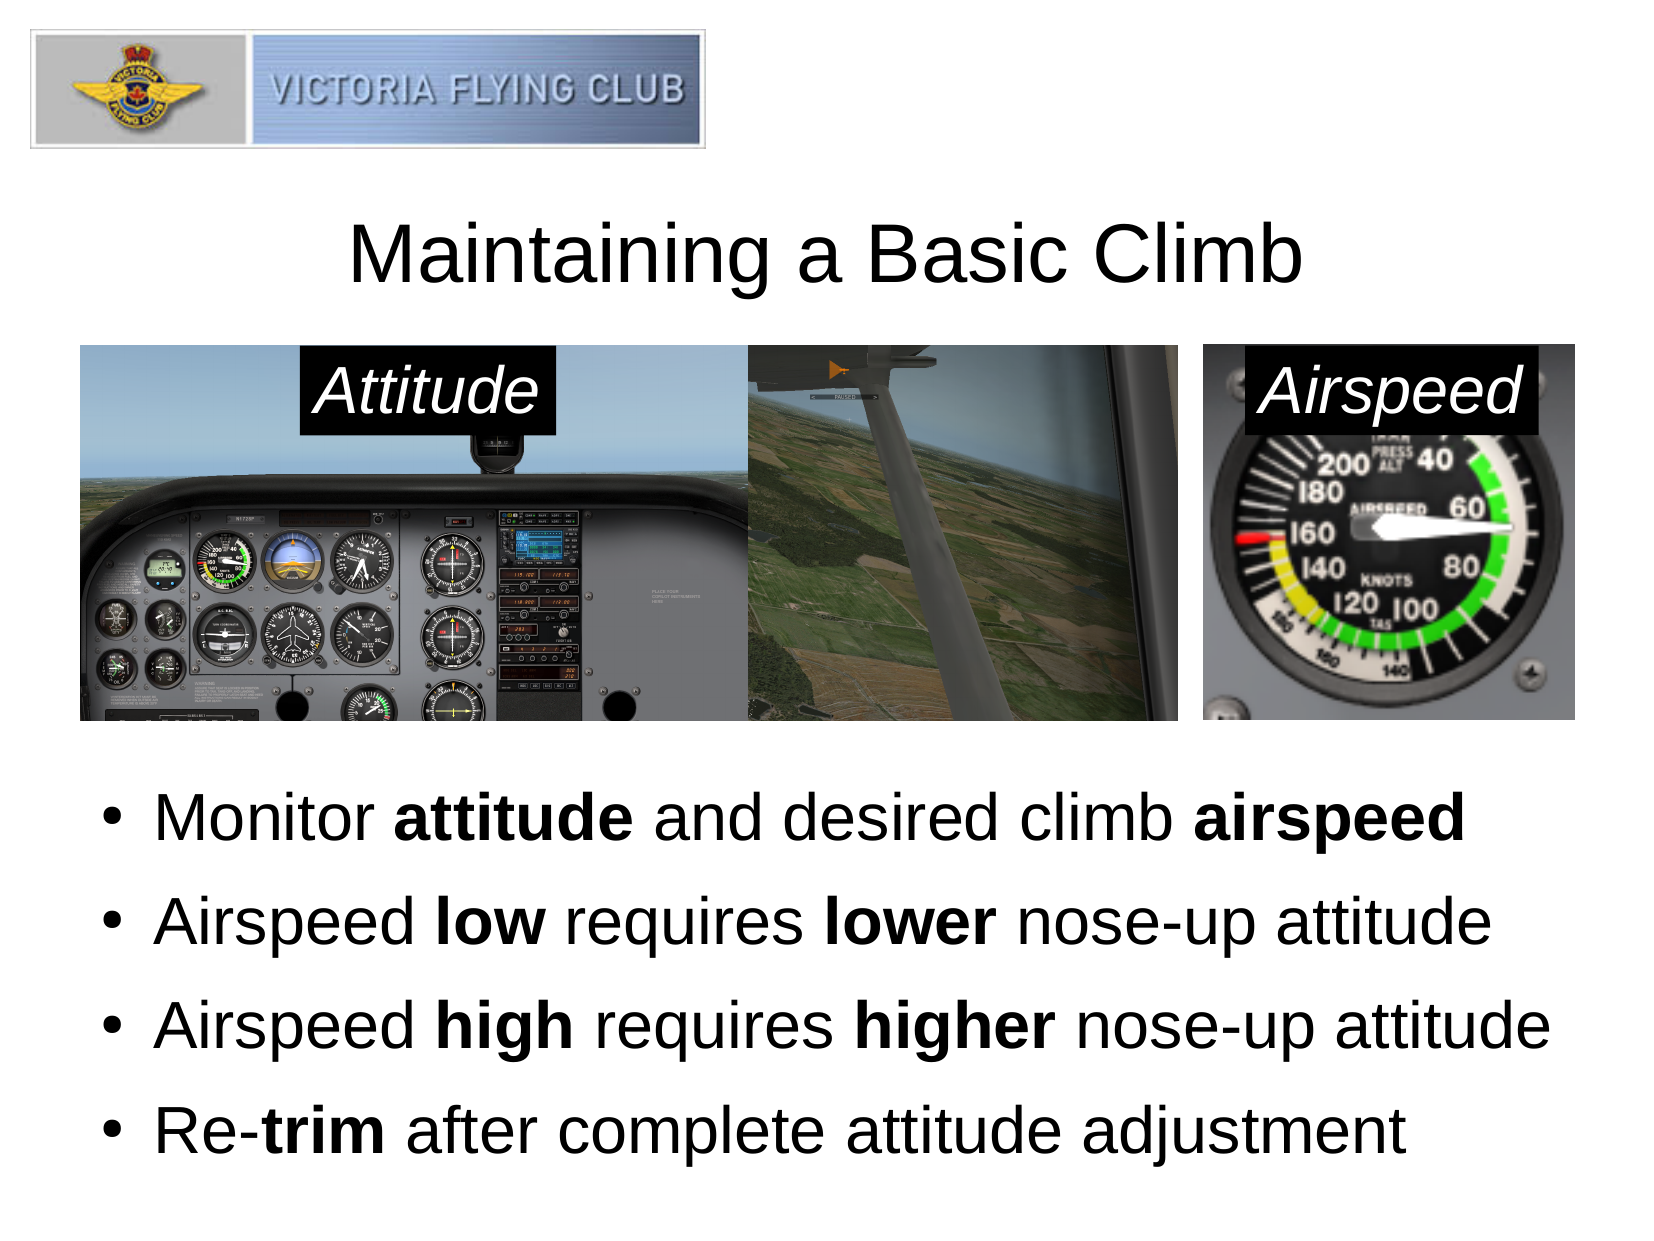

# Maintaining a Basic Climb
Airspeed
Attitude
Monitor attitude and desired climb airspeed
Airspeed low requires lower nose-up attitude
Airspeed high requires higher nose-up attitude
Re-trim after complete attitude adjustment